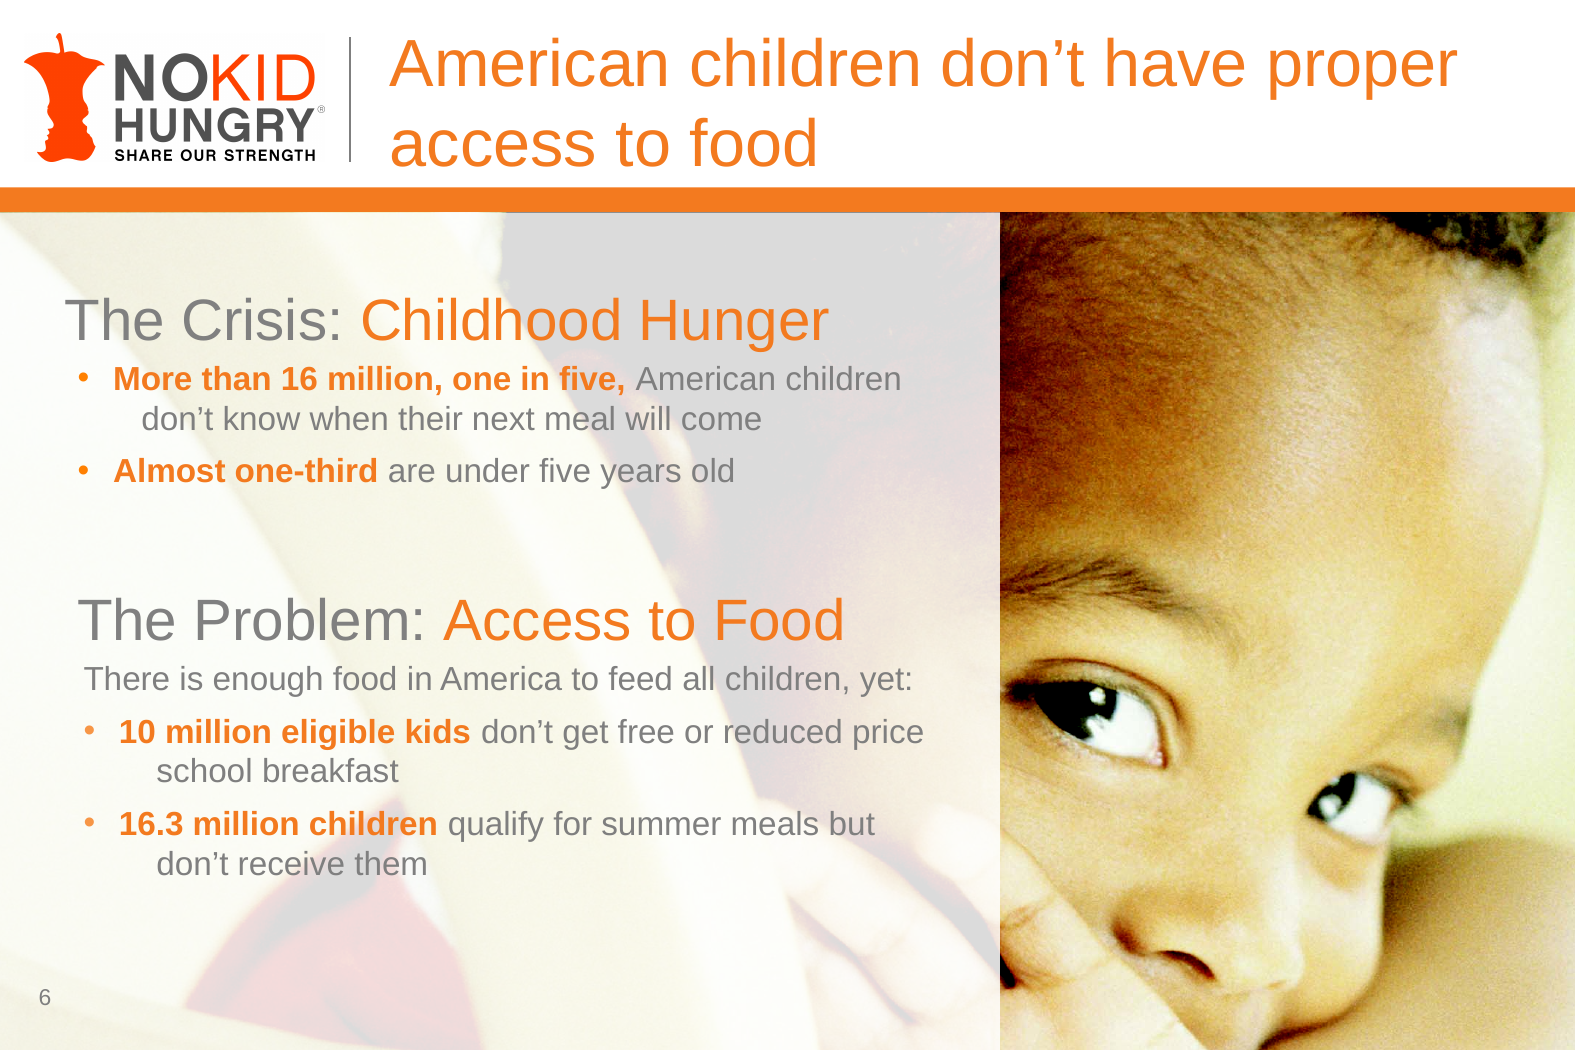

# American children don’t have proper access to food
The Crisis: Childhood Hunger
More than 16 million, one in five, American children don’t know when their next meal will come
Almost one-third are under five years old
The Problem: Access to Food
There is enough food in America to feed all children, yet:
10 million eligible kids don’t get free or reduced price school breakfast
16.3 million children qualify for summer meals but
don’t receive them